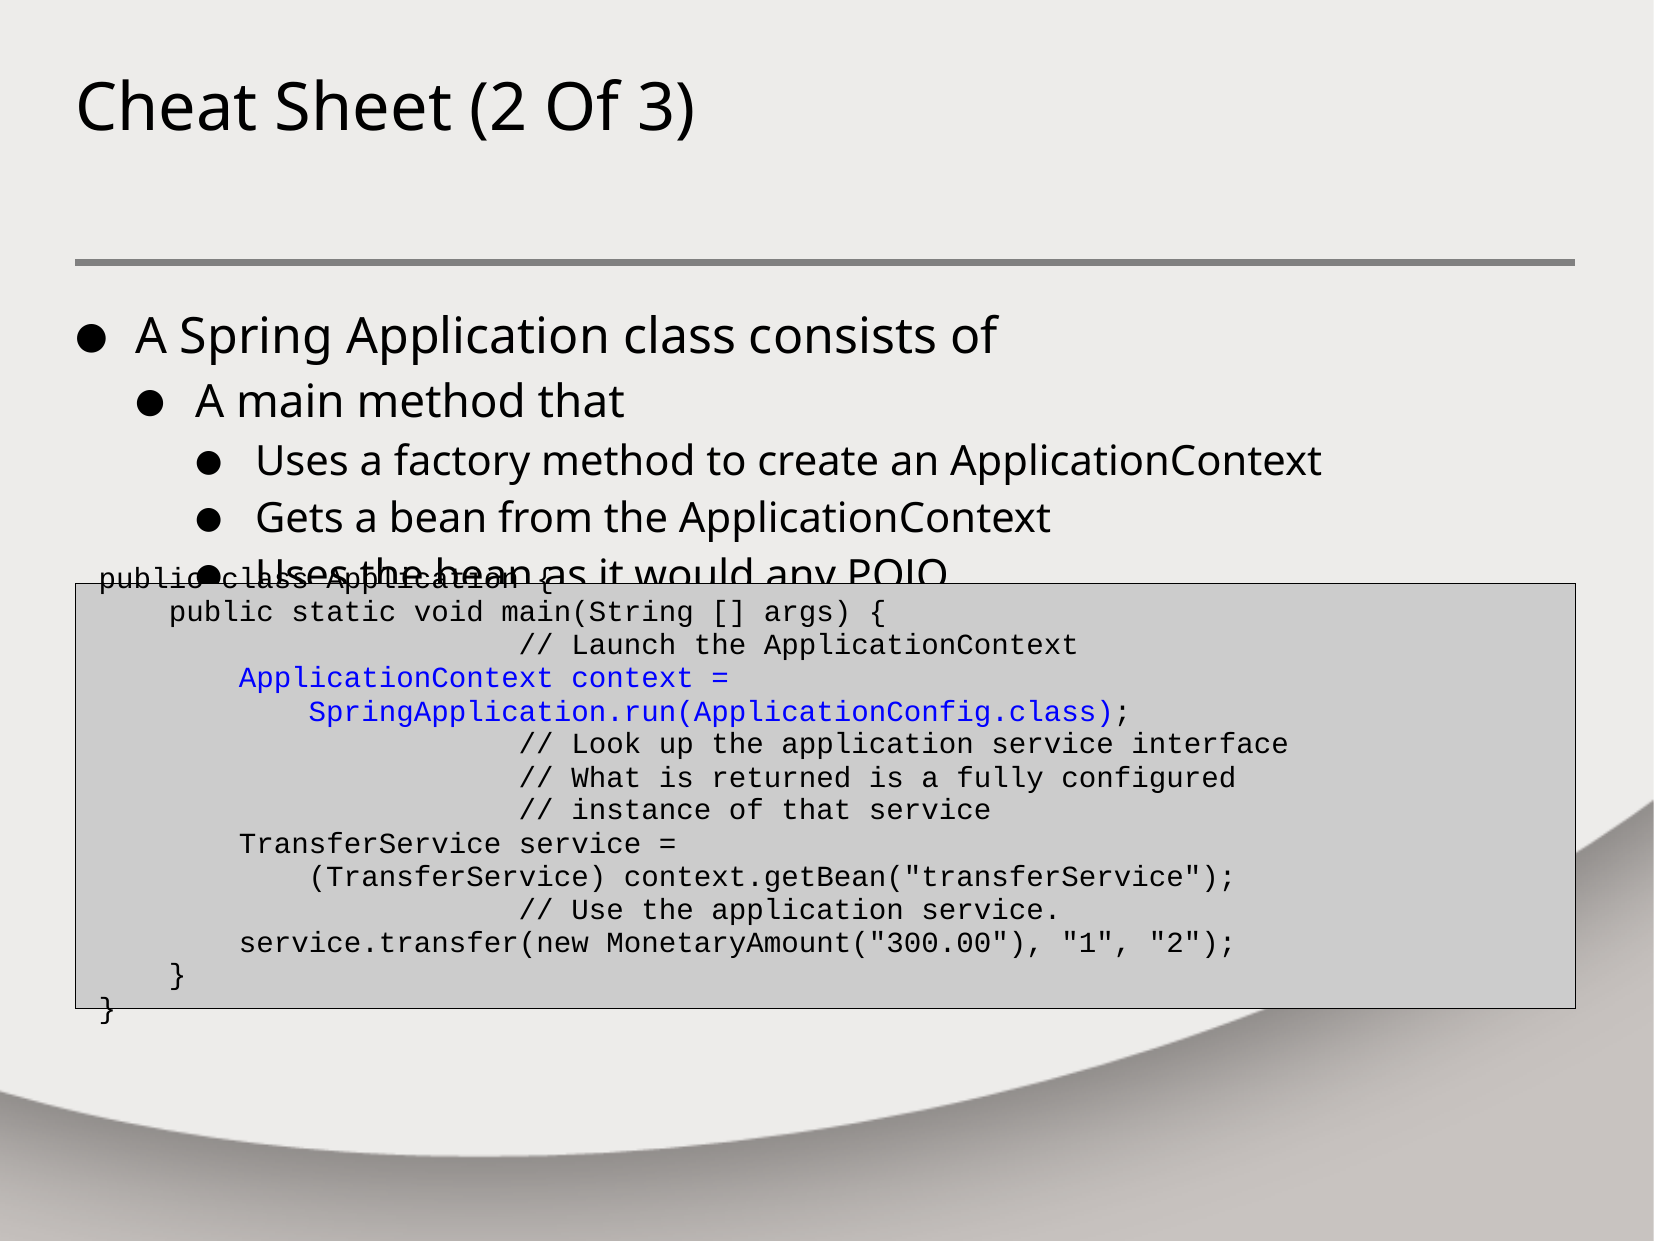

# Cheat Sheet (2 Of 3)
A Spring Application class consists of
A main method that
Uses a factory method to create an ApplicationContext
Gets a bean from the ApplicationContext
Uses the bean as it would any POJO
public class Application {
 public static void main(String [] args) {
 // Launch the ApplicationContext
 ApplicationContext context =
 SpringApplication.run(ApplicationConfig.class);
 // Look up the application service interface
 // What is returned is a fully configured
 // instance of that service
 TransferService service =
 (TransferService) context.getBean("transferService");
 // Use the application service.
 service.transfer(new MonetaryAmount("300.00"), "1", "2");
 }
}